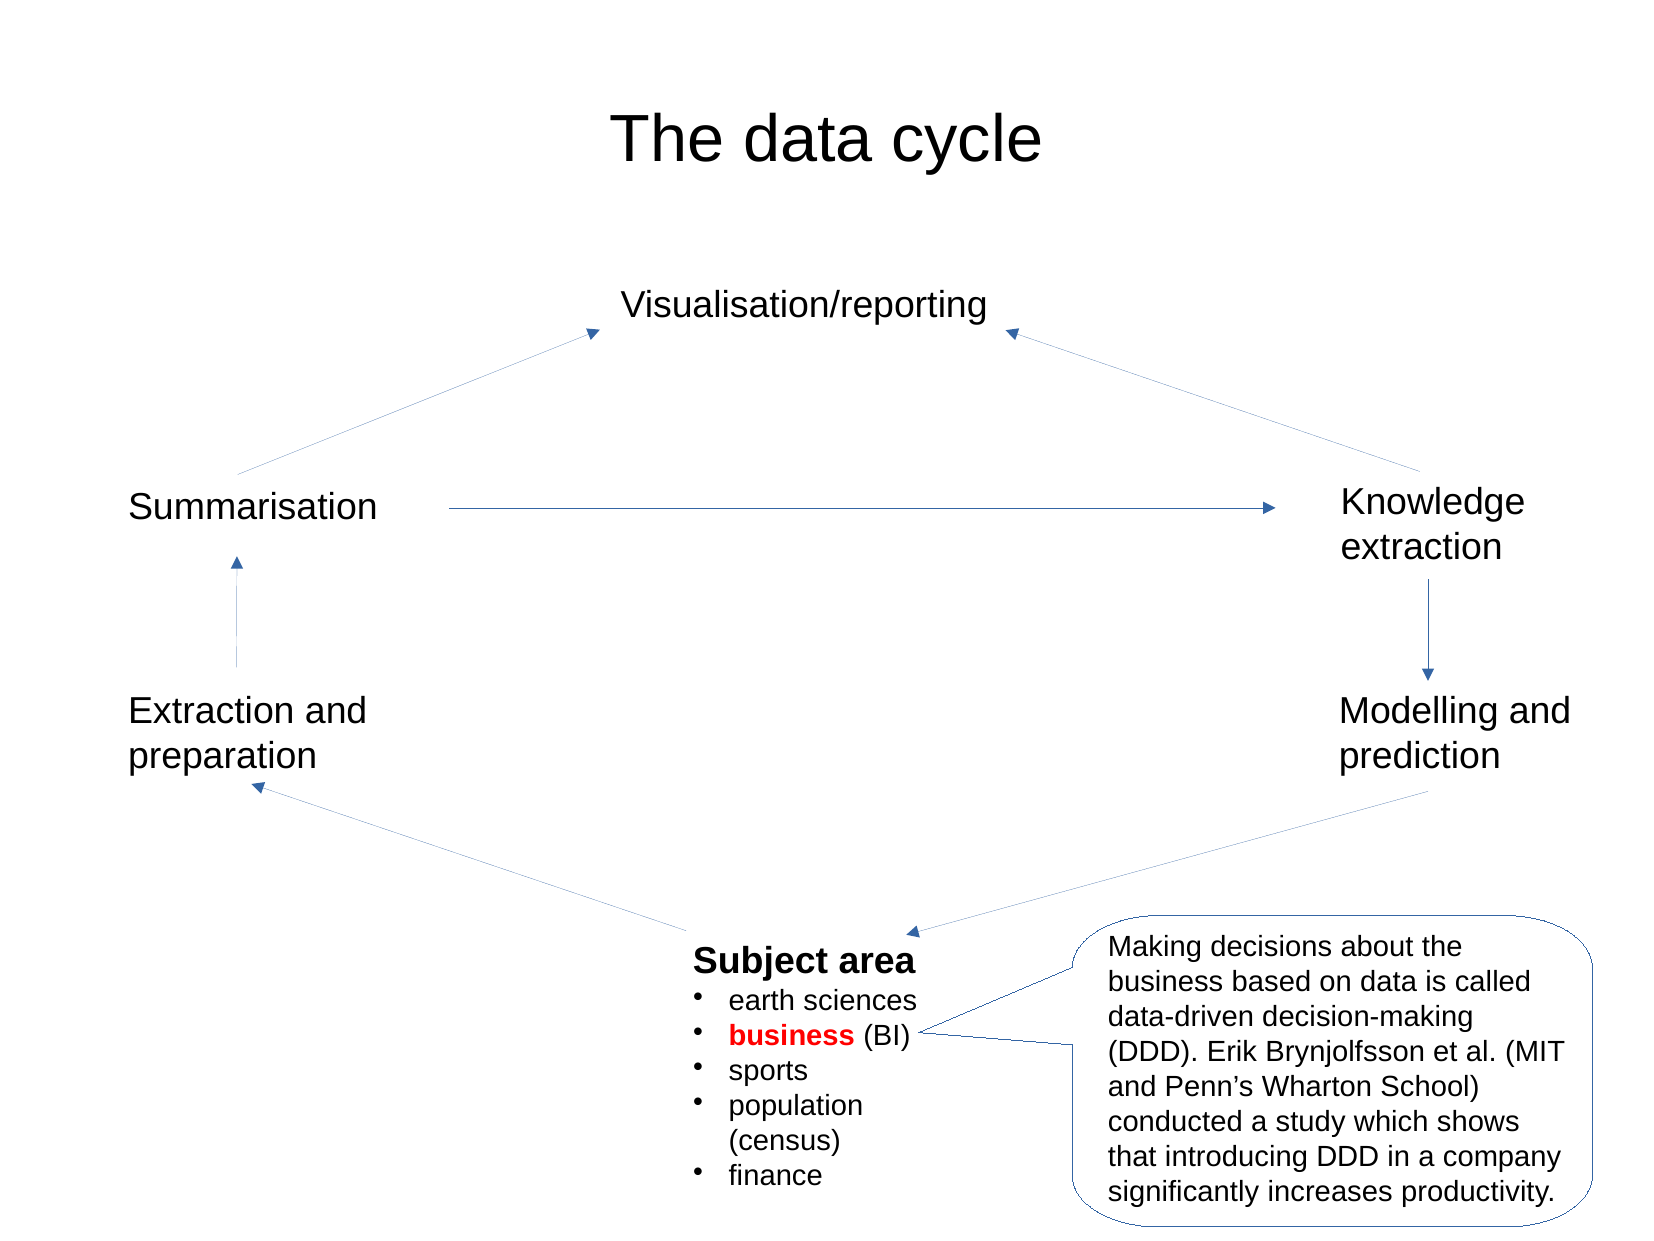

The data cycle
Visualisation/reporting
Knowledge extraction
Summarisation
Extraction and preparation
Modelling and prediction
Making decisions about the business based on data is called data-driven decision-making (DDD). Erik Brynjolfsson et al. (MIT and Penn’s Wharton School) conducted a study which shows that introducing DDD in a company significantly increases productivity.
Subject area
earth sciences
business (BI)
sports
population (census)
finance